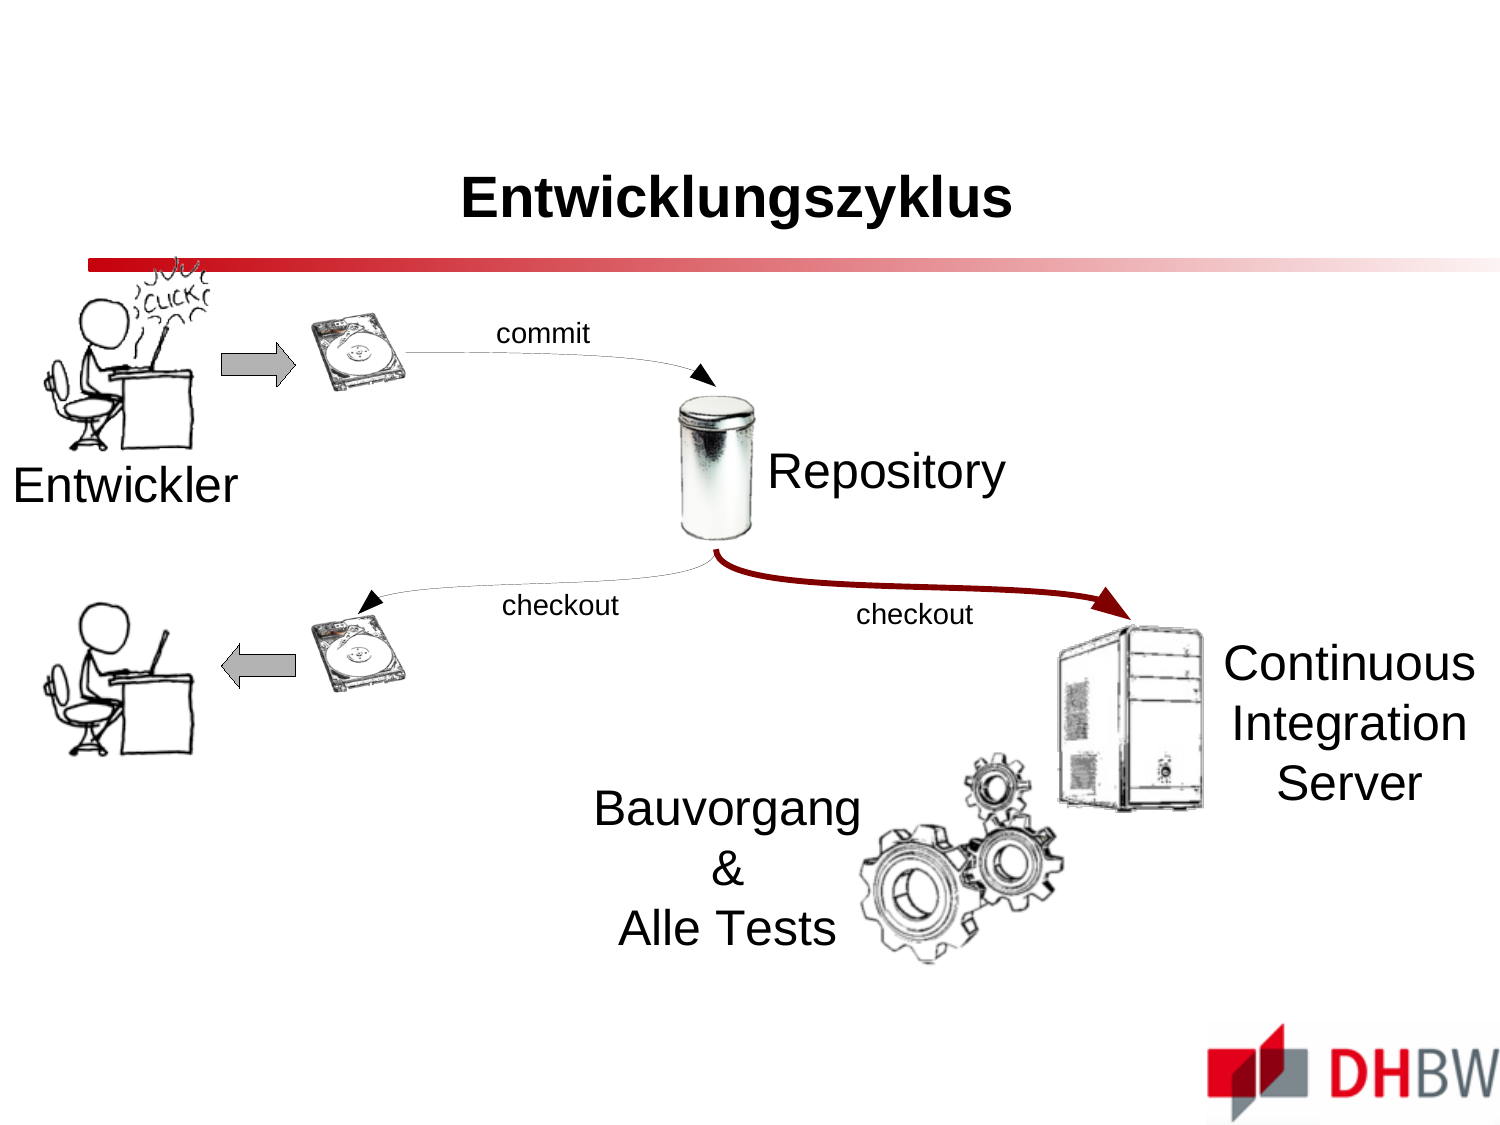

# Entwicklungszyklus
commit
Repository
Entwickler
checkout
checkout
Continuous
Integration
Server
Bauvorgang
&
Alle Tests